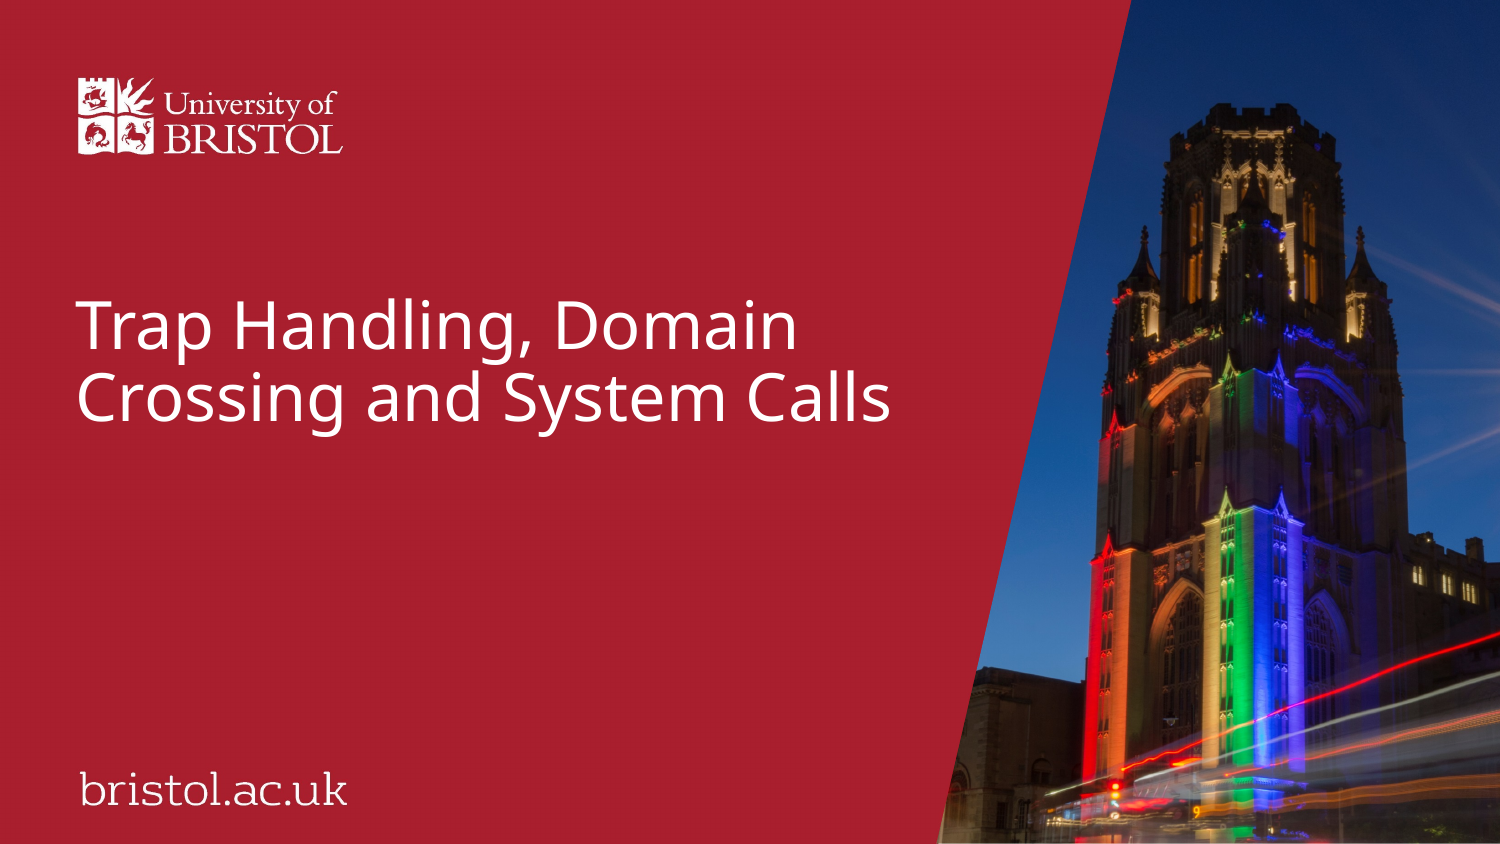

# Trap Handling, Domain Crossing and System Calls